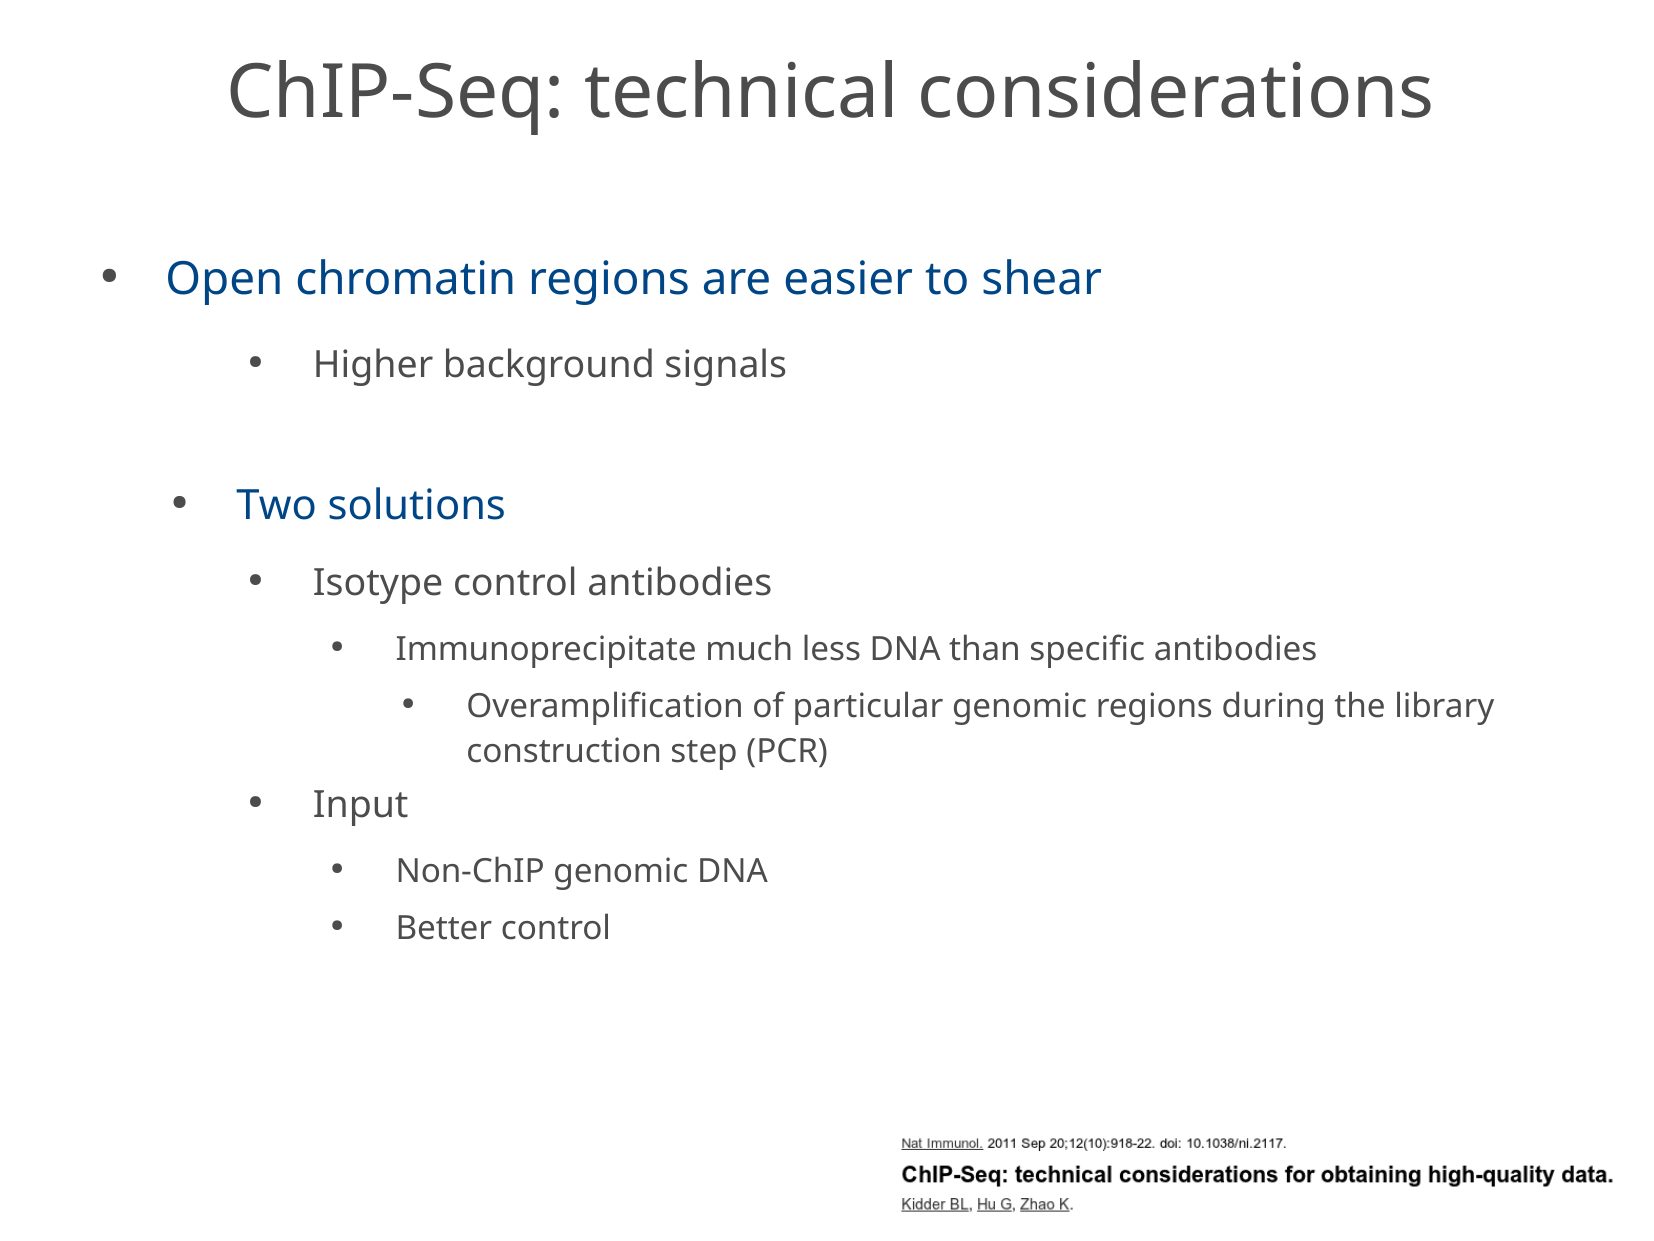

ChIP-Seq: technical considerations
# Open chromatin regions are easier to shear
Higher background signals
Two solutions
Isotype control antibodies
Immunoprecipitate much less DNA than specific antibodies
Overamplification of particular genomic regions during the library construction step (PCR)
Input
Non-ChIP genomic DNA
Better control